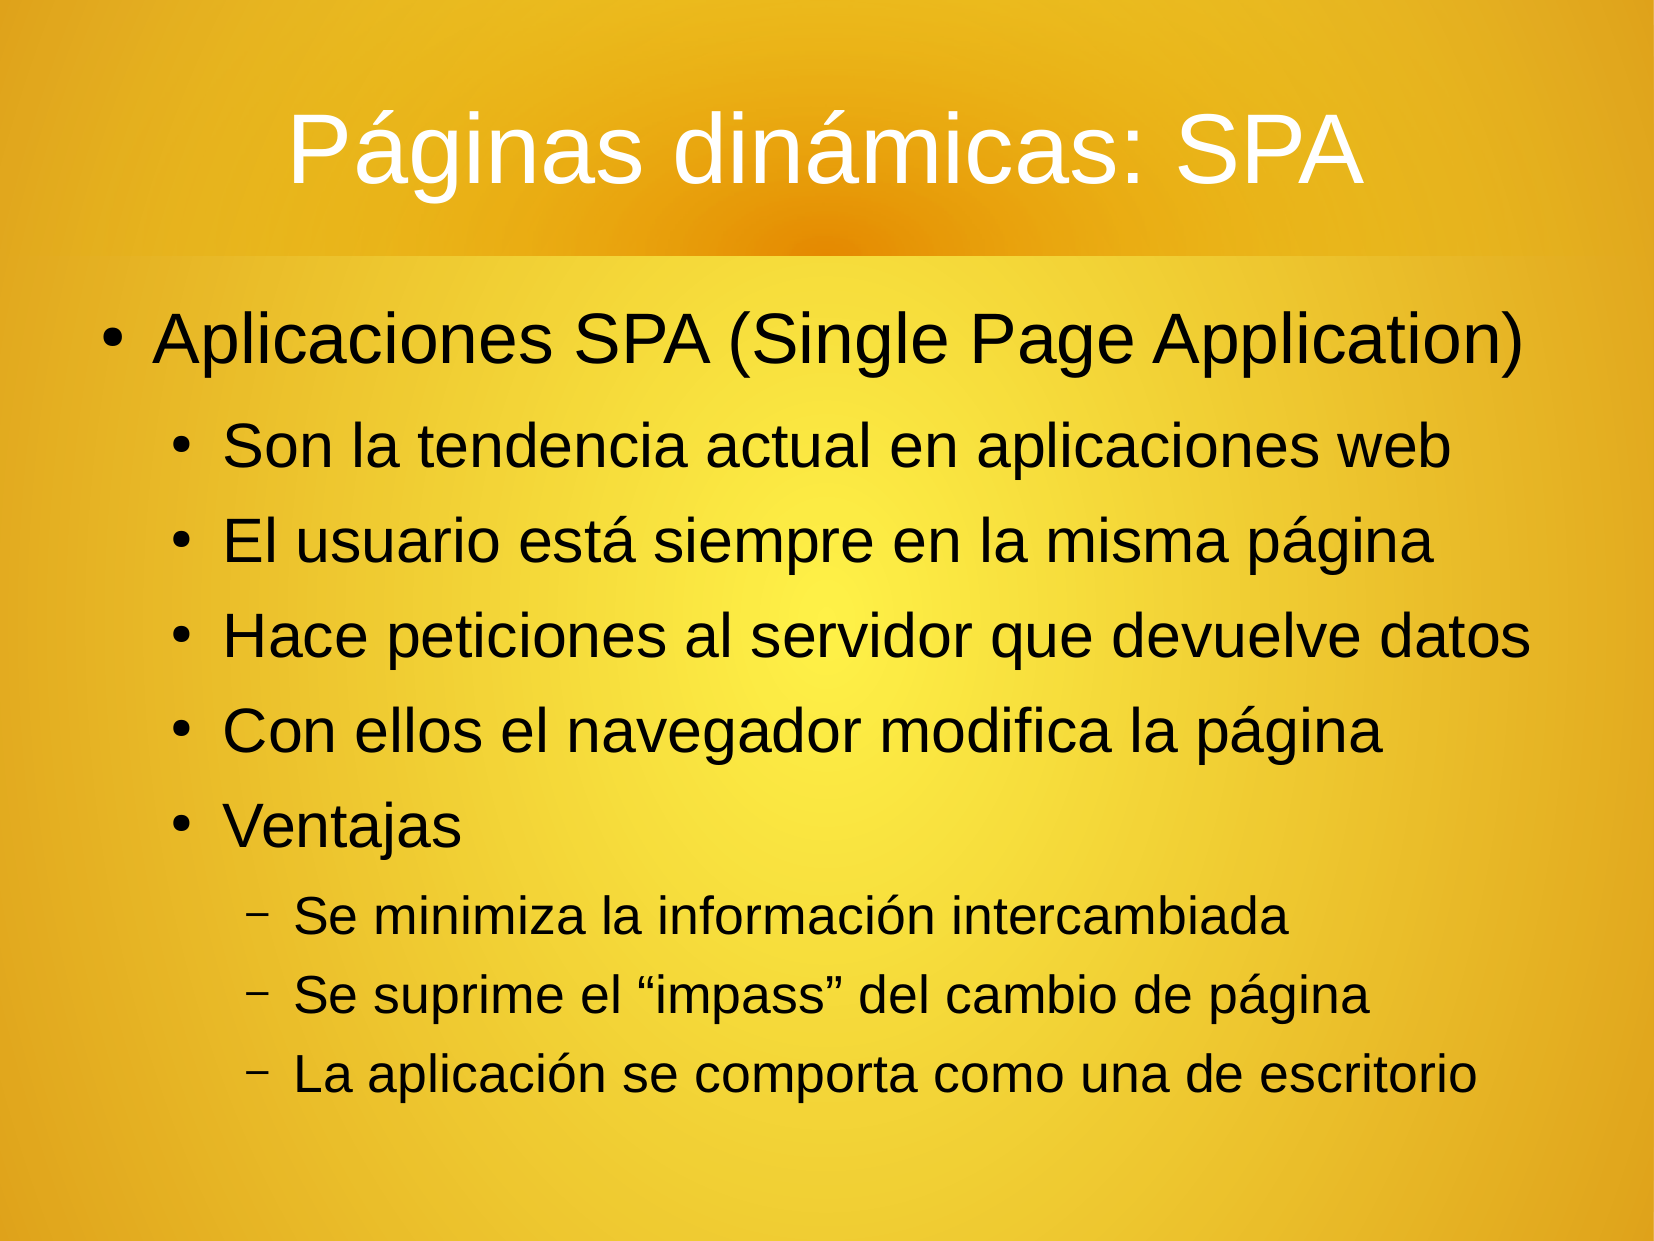

# Páginas dinámicas: SPA
Aplicaciones SPA (Single Page Application)
Son la tendencia actual en aplicaciones web
El usuario está siempre en la misma página
Hace peticiones al servidor que devuelve datos
Con ellos el navegador modifica la página
Ventajas
Se minimiza la información intercambiada
Se suprime el “impass” del cambio de página
La aplicación se comporta como una de escritorio